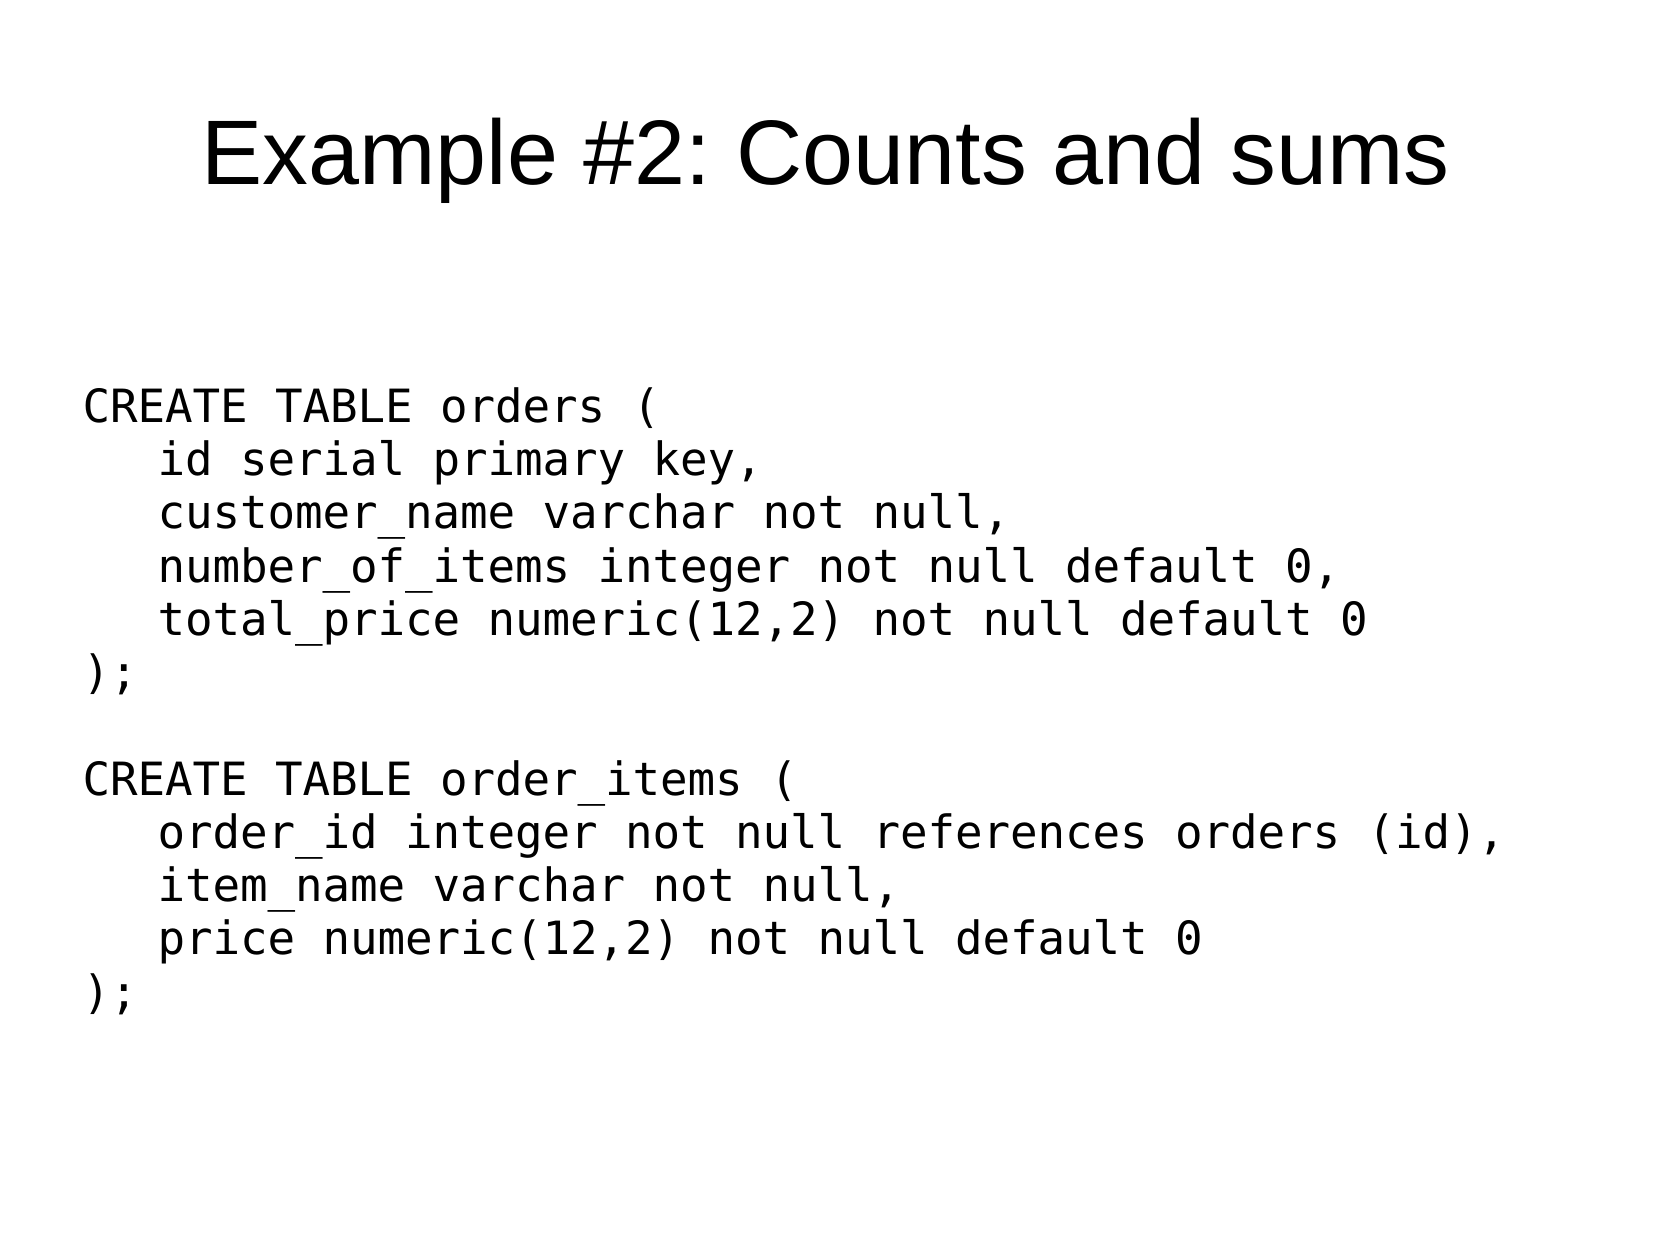

# Example #2: Counts and sums
CREATE TABLE orders (
	id serial primary key,
	customer_name varchar not null,
	number_of_items integer not null default 0,
	total_price numeric(12,2) not null default 0
);
CREATE TABLE order_items (
	order_id integer not null references orders (id),
	item_name varchar not null,
	price numeric(12,2) not null default 0
);